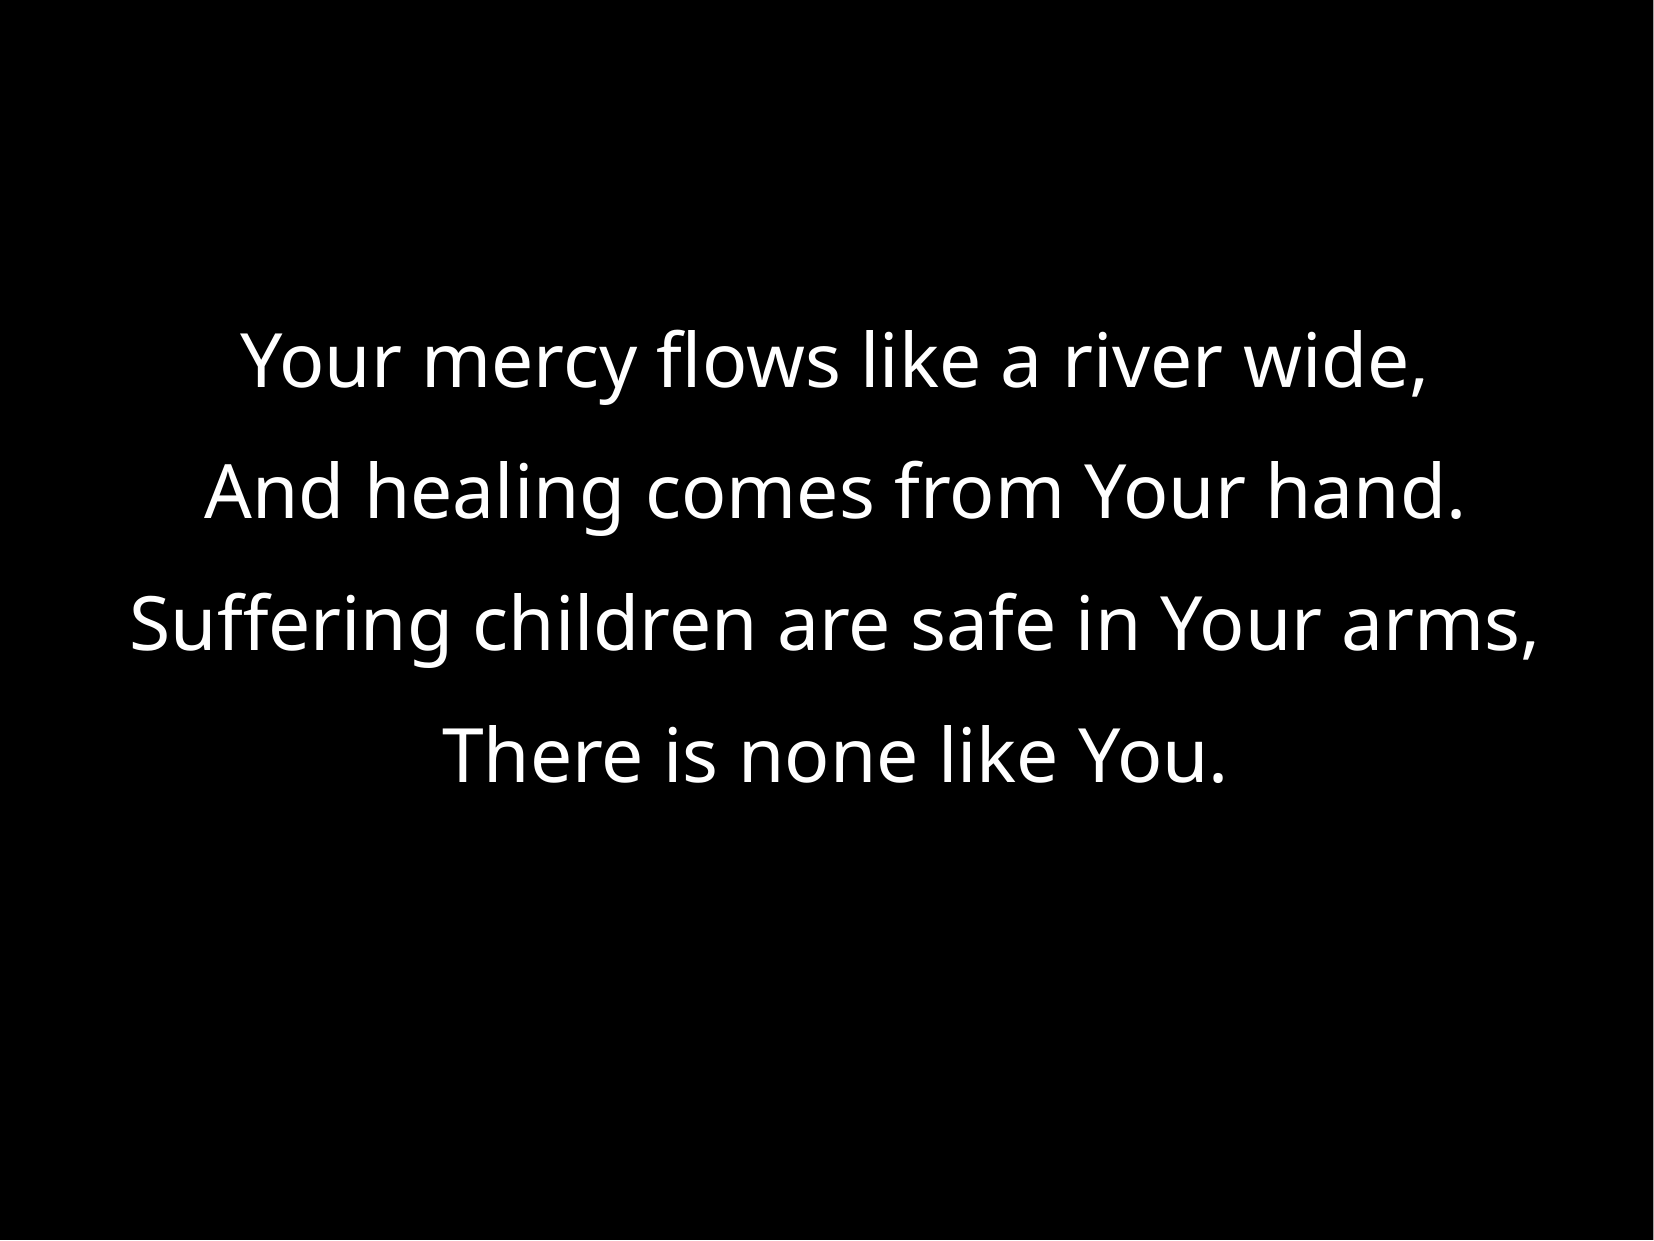

#
Your mercy flows like a river wide,
And healing comes from Your hand.
Suffering children are safe in Your arms,
There is none like You.